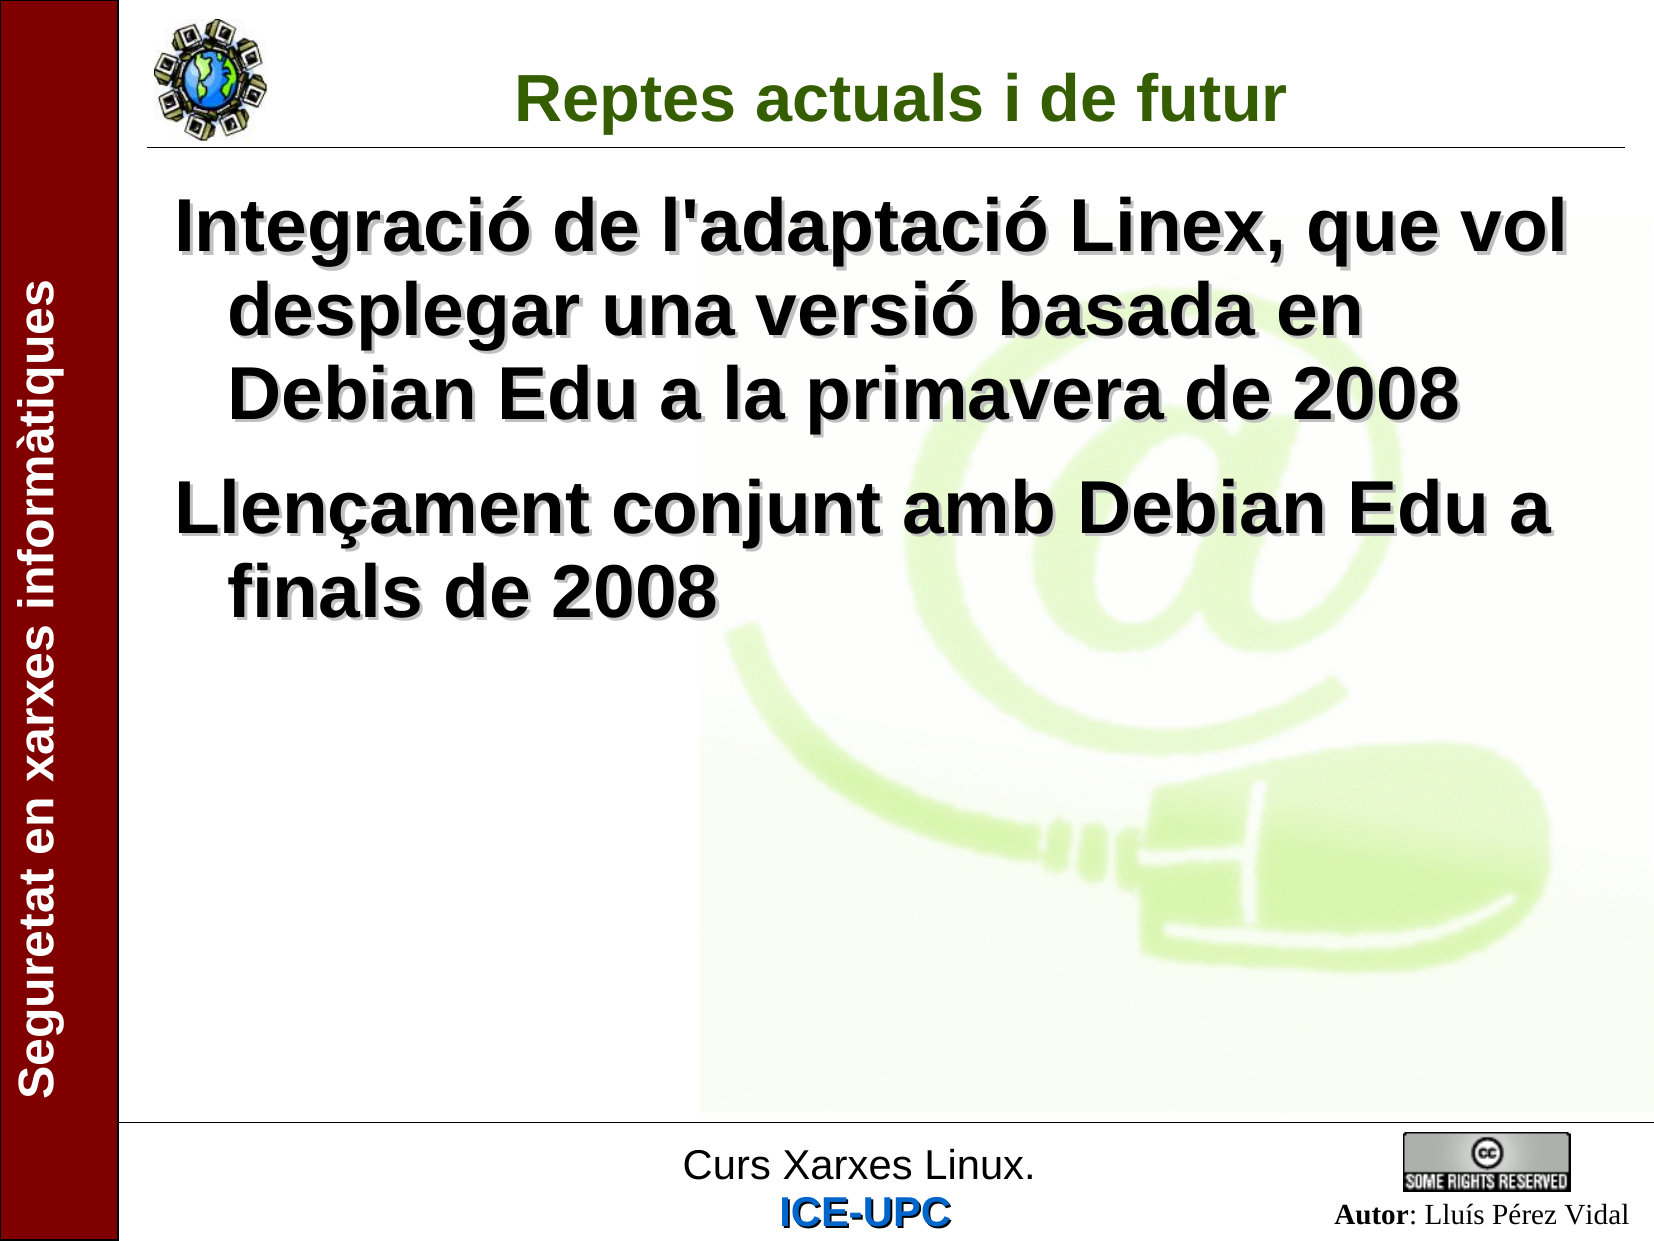

# Reptes actuals i de futur
Integració de l'adaptació Linex, que vol desplegar una versió basada en Debian Edu a la primavera de 2008
Llençament conjunt amb Debian Edu a finals de 2008